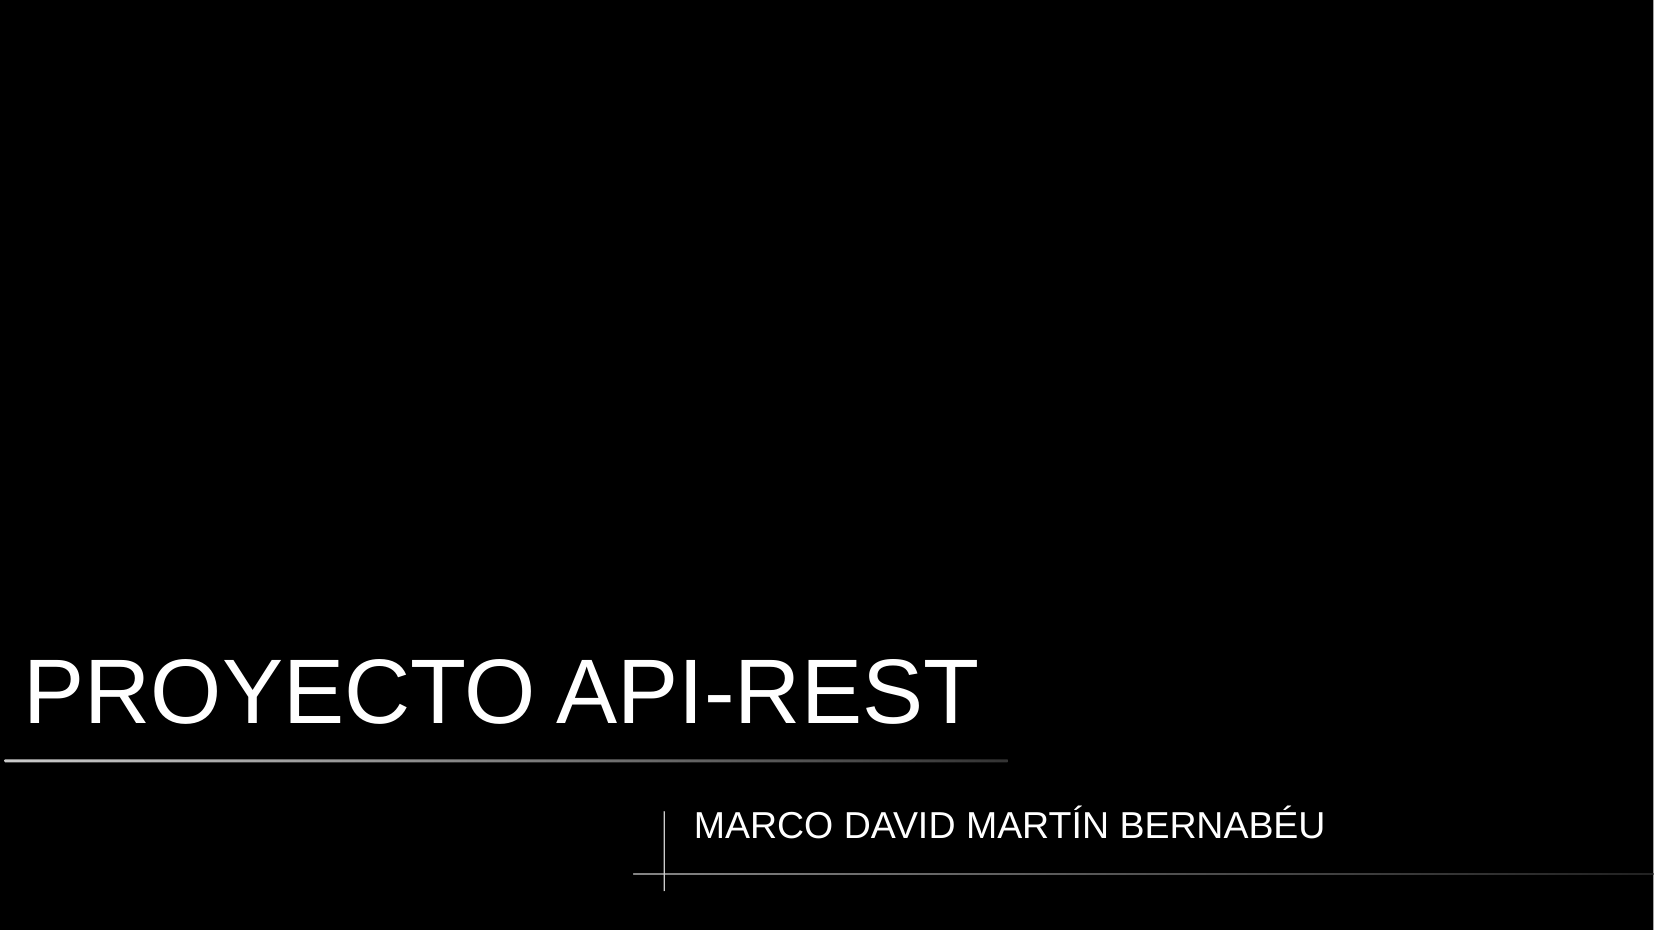

# PROYECTO API-REST
MARCO DAVID MARTÍN BERNABÉU